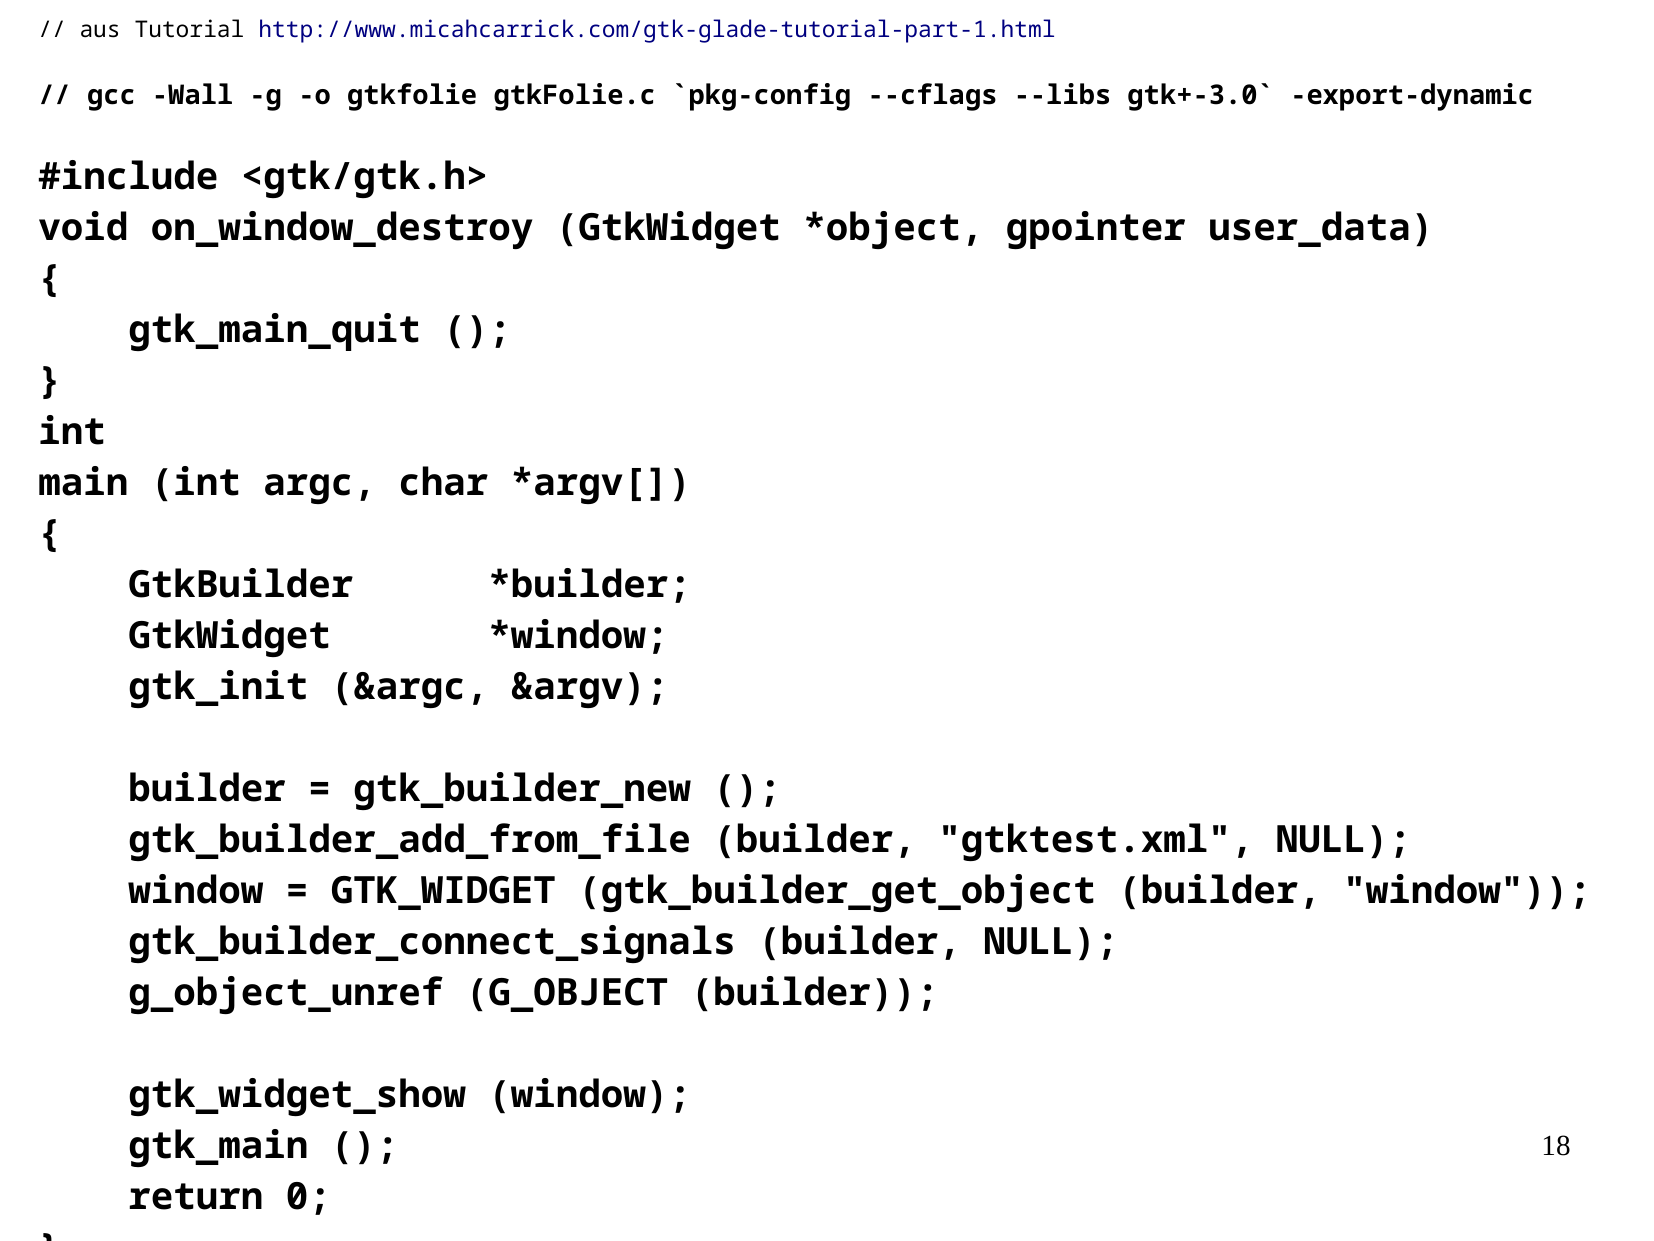

// aus Tutorial http://www.micahcarrick.com/gtk-glade-tutorial-part-1.html
// gcc -Wall -g -o gtkfolie gtkFolie.c `pkg-config --cflags --libs gtk+-3.0` -export-dynamic
#include <gtk/gtk.h>
void on_window_destroy (GtkWidget *object, gpointer user_data)
{
 gtk_main_quit ();
}
int
main (int argc, char *argv[])
{
 GtkBuilder *builder;
 GtkWidget *window;
 gtk_init (&argc, &argv);
 builder = gtk_builder_new ();
 gtk_builder_add_from_file (builder, "gtktest.xml", NULL);
 window = GTK_WIDGET (gtk_builder_get_object (builder, "window"));
 gtk_builder_connect_signals (builder, NULL);
 g_object_unref (G_OBJECT (builder));
 gtk_widget_show (window);
 gtk_main ();
 return 0;
}
18